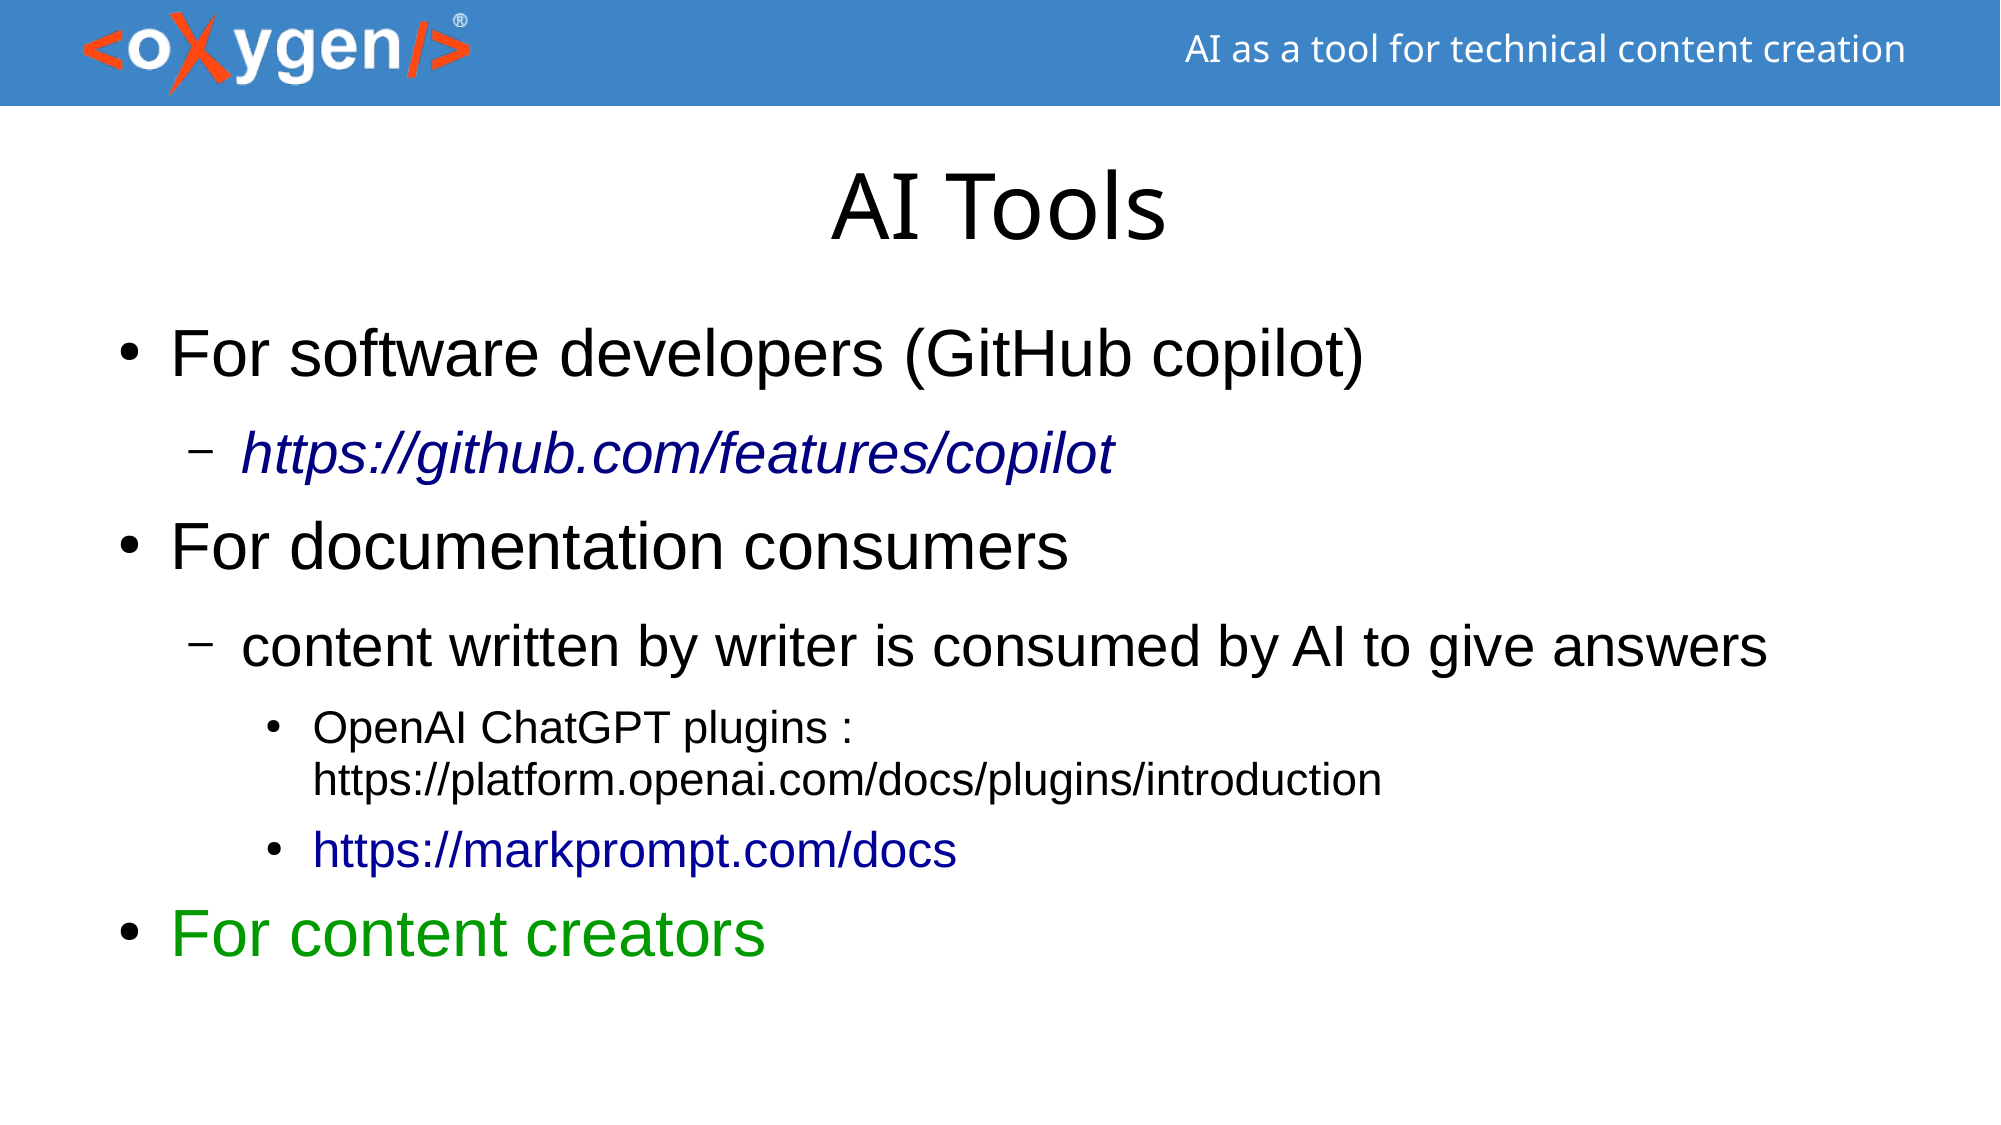

# AI Tools
For software developers (GitHub copilot)
https://github.com/features/copilot
For documentation consumers
content written by writer is consumed by AI to give answers
OpenAI ChatGPT plugins : https://platform.openai.com/docs/plugins/introduction
https://markprompt.com/docs
For content creators